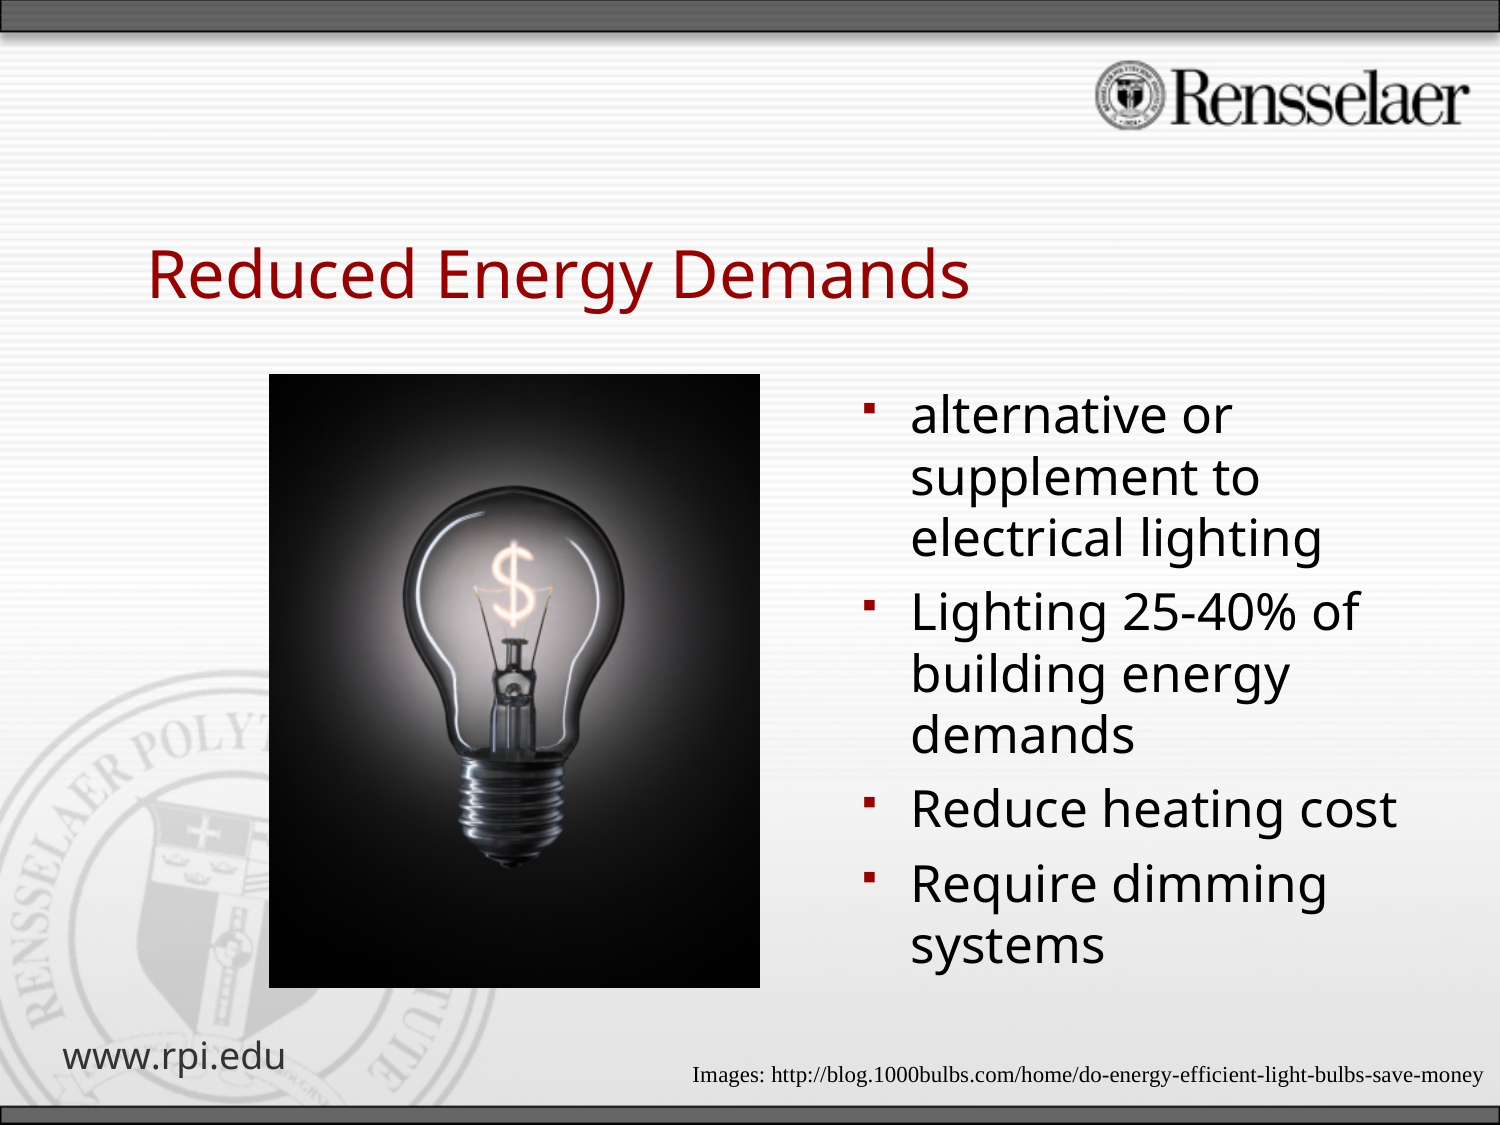

# Reduced Energy Demands
alternative or supplement to electrical lighting
Lighting 25-40% of building energy demands
Reduce heating cost
Require dimming systems
Images: http://blog.1000bulbs.com/home/do-energy-efficient-light-bulbs-save-money